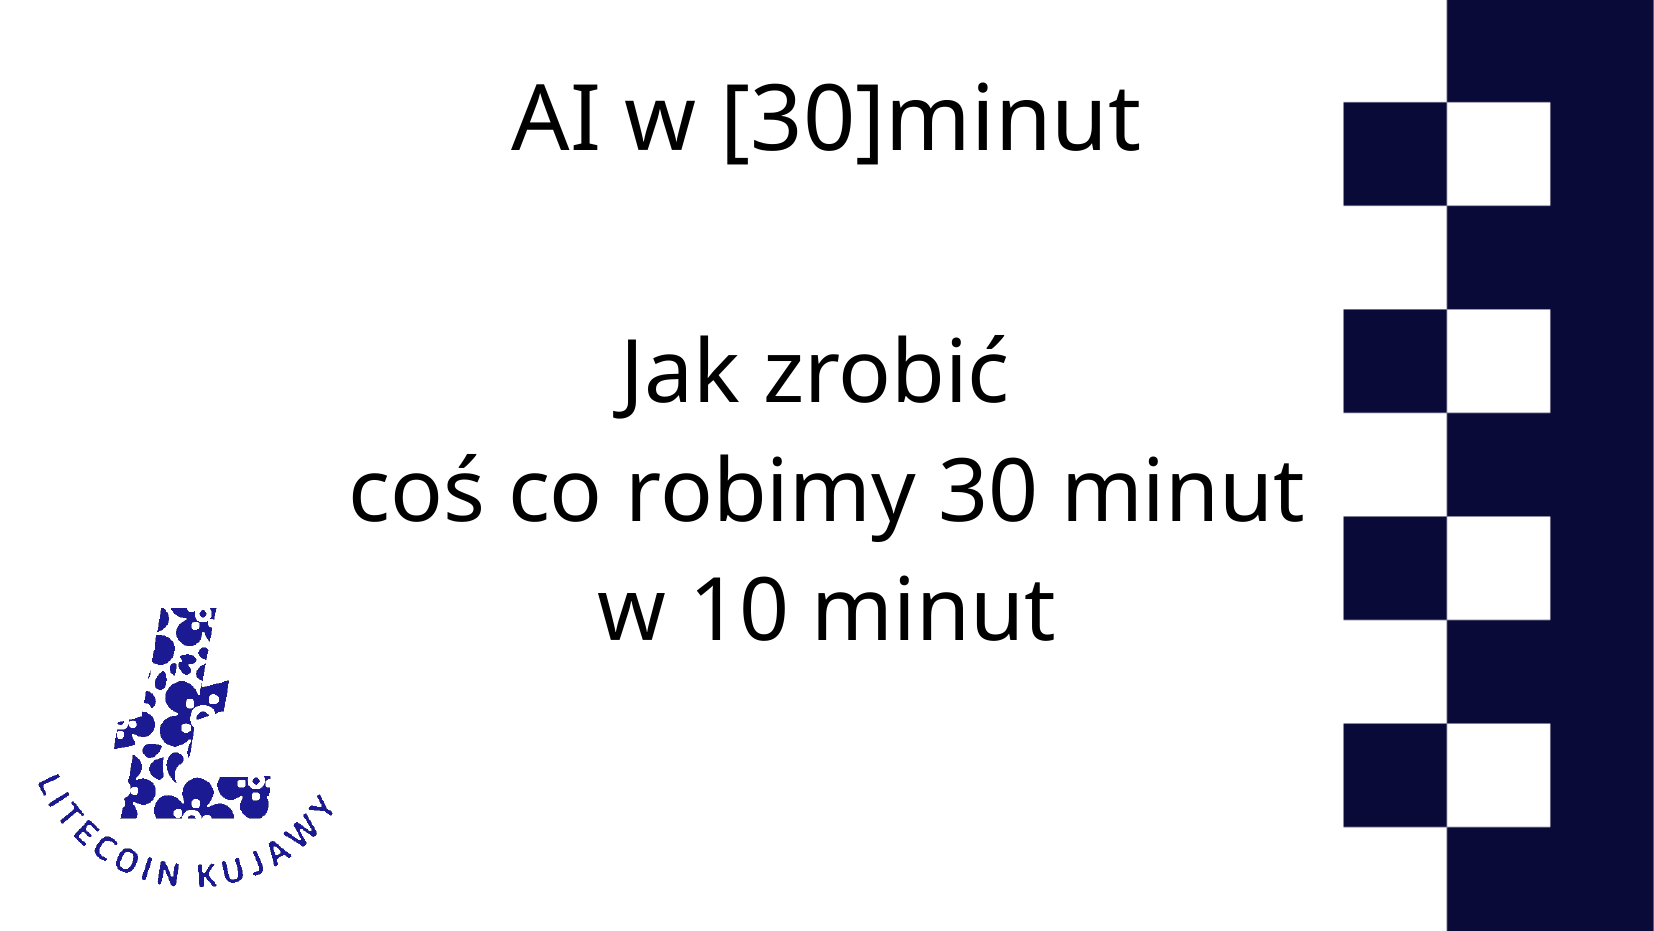

# AI w [30]minut
Jak zrobić
coś co robimy 30 minut
w 10 minut